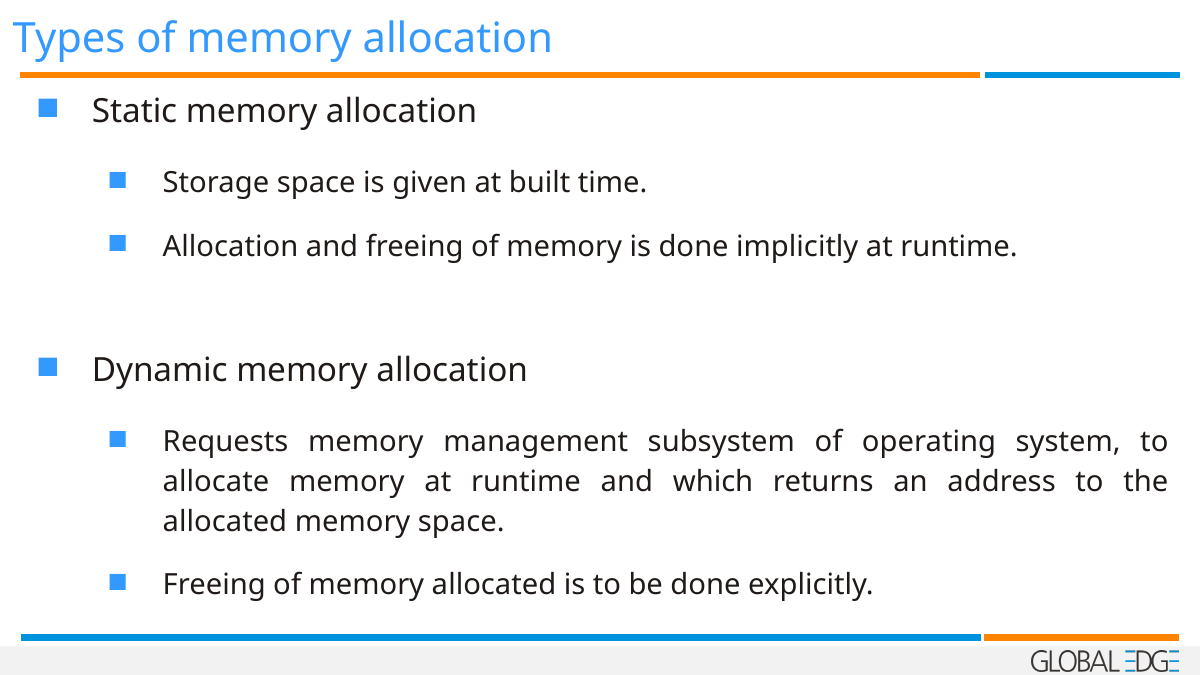

# Types of memory allocation
Static memory allocation
Storage space is given at built time.
Allocation and freeing of memory is done implicitly at runtime.
Dynamic memory allocation
Requests memory management subsystem of operating system, to allocate memory at runtime and which returns an address to the allocated memory space.
Freeing of memory allocated is to be done explicitly.